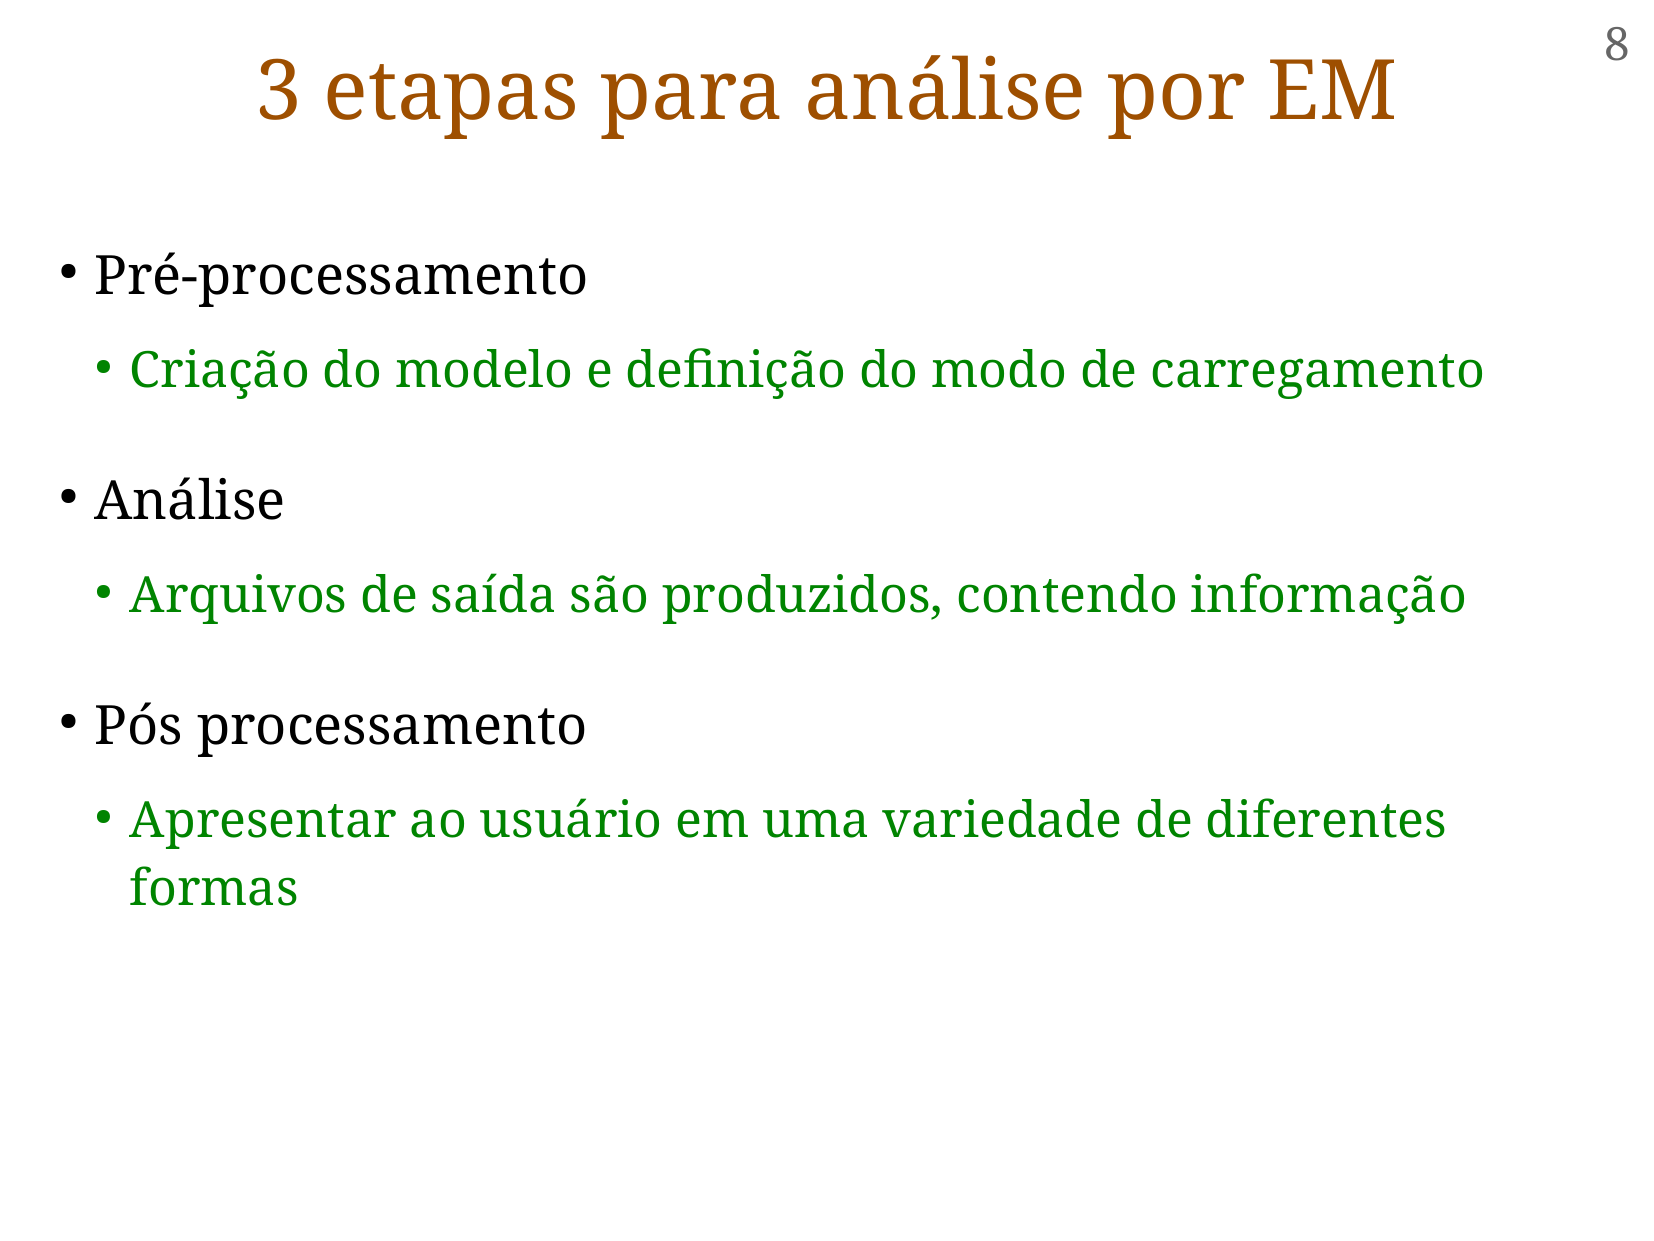

8
# 3 etapas para análise por EM
Pré-processamento
Criação do modelo e definição do modo de carregamento
Análise
Arquivos de saída são produzidos, contendo informação
Pós processamento
Apresentar ao usuário em uma variedade de diferentes formas